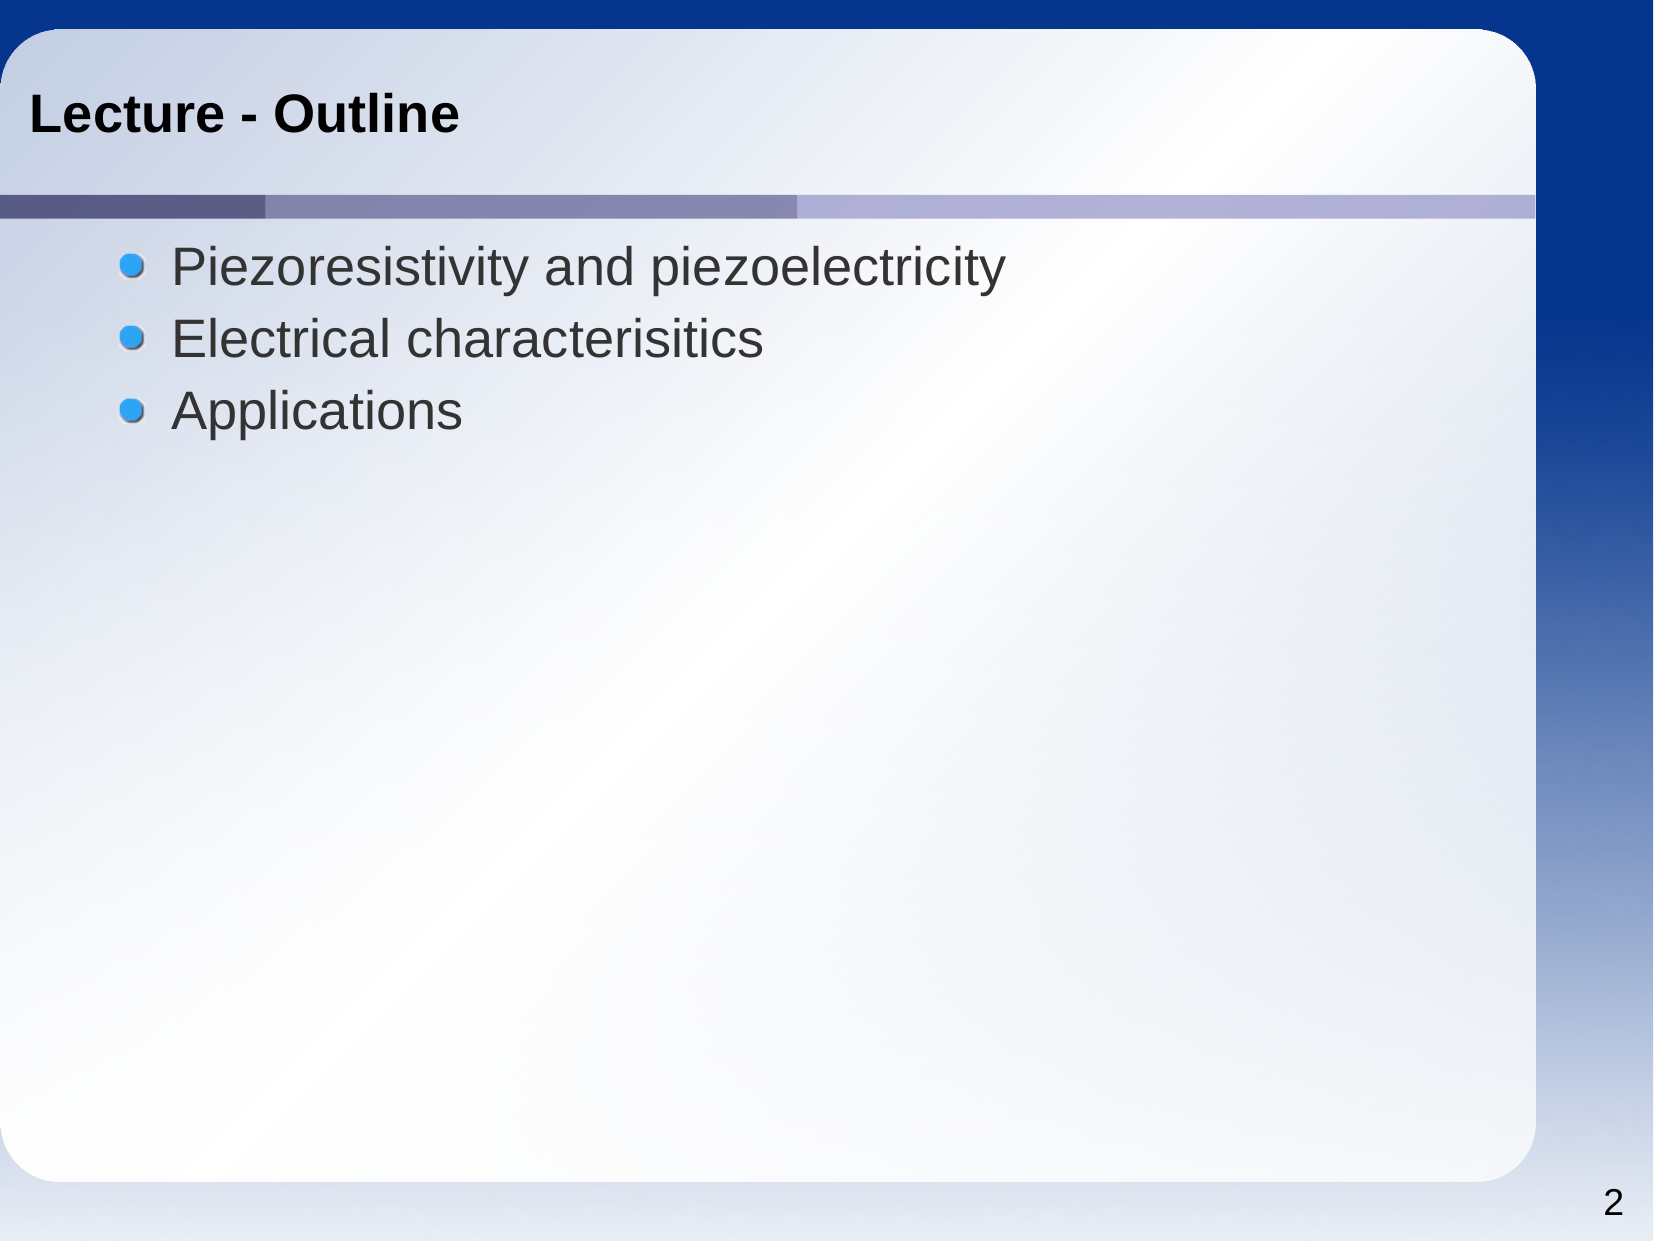

# Lecture - Outline
Piezoresistivity and piezoelectricity
Electrical characterisitics
Applications
2